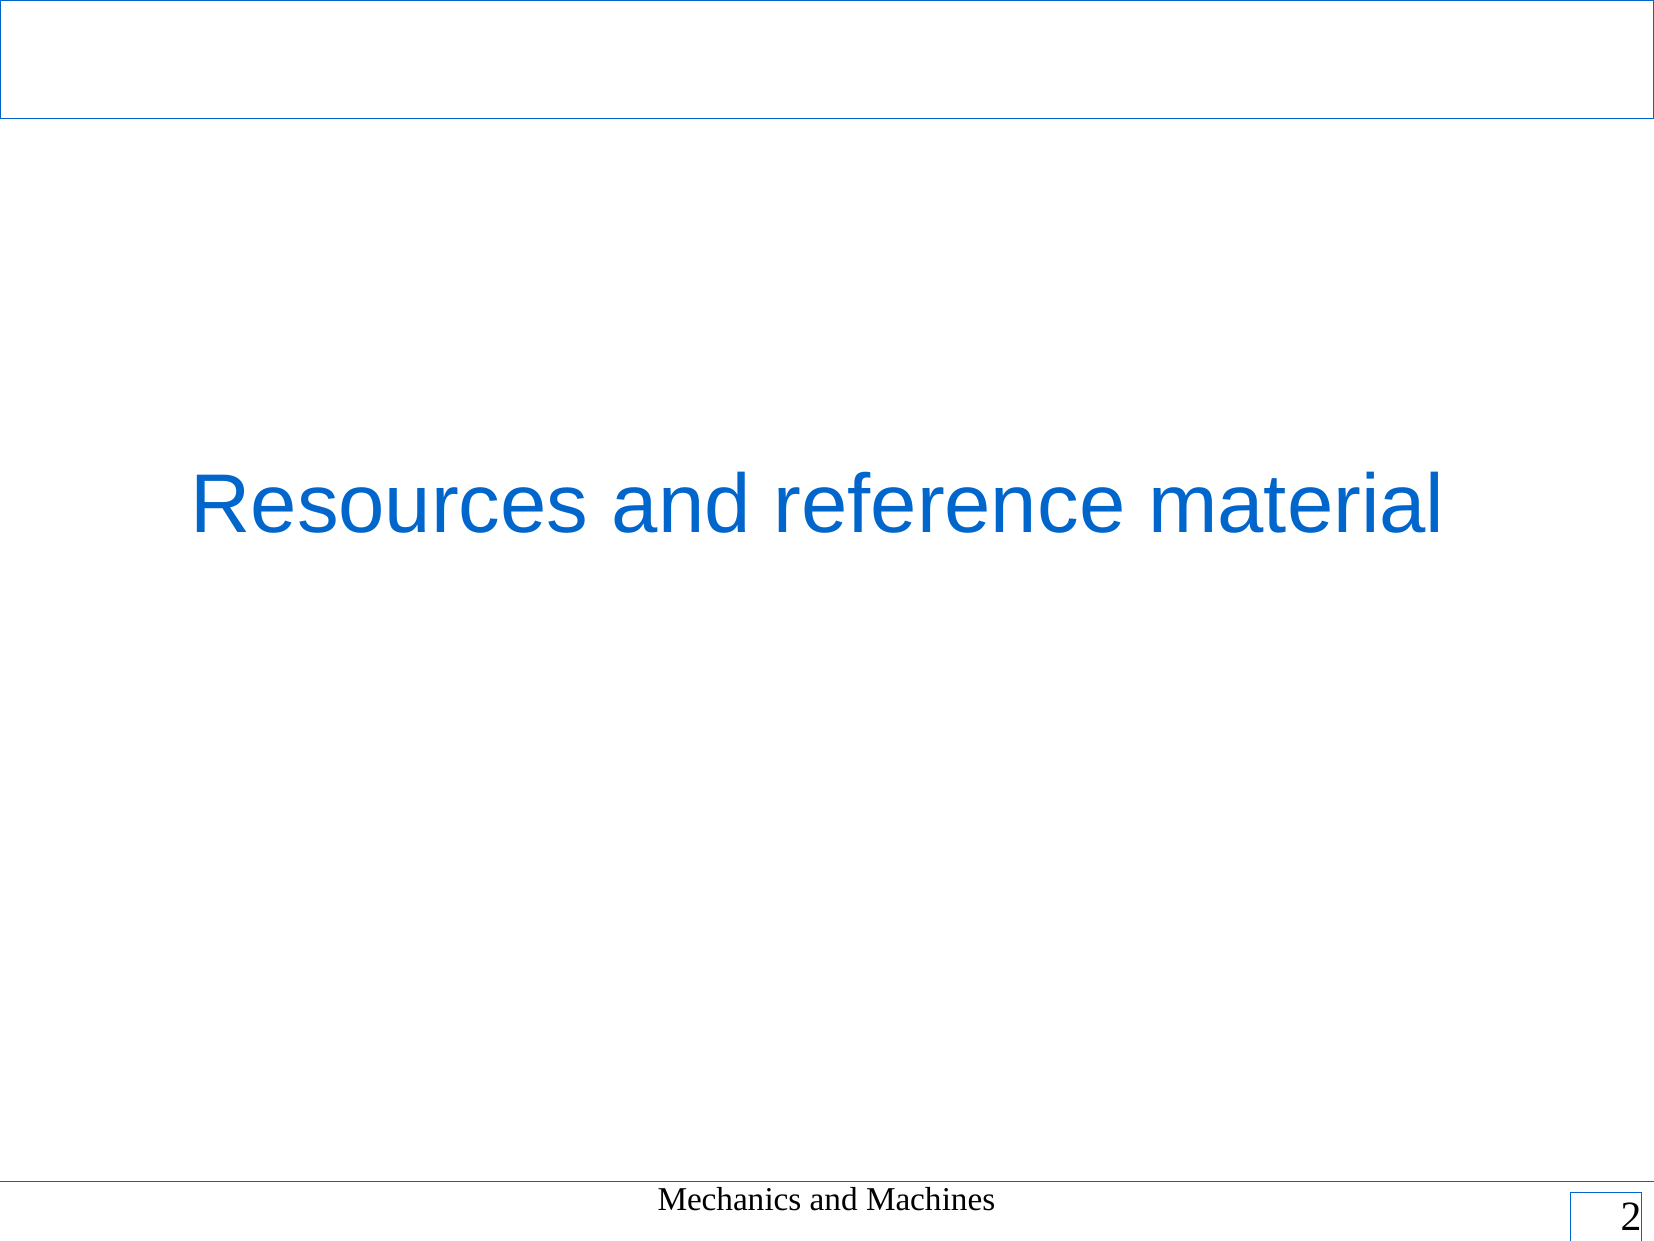

#
Resources and reference material
Mechanics and Machines
2